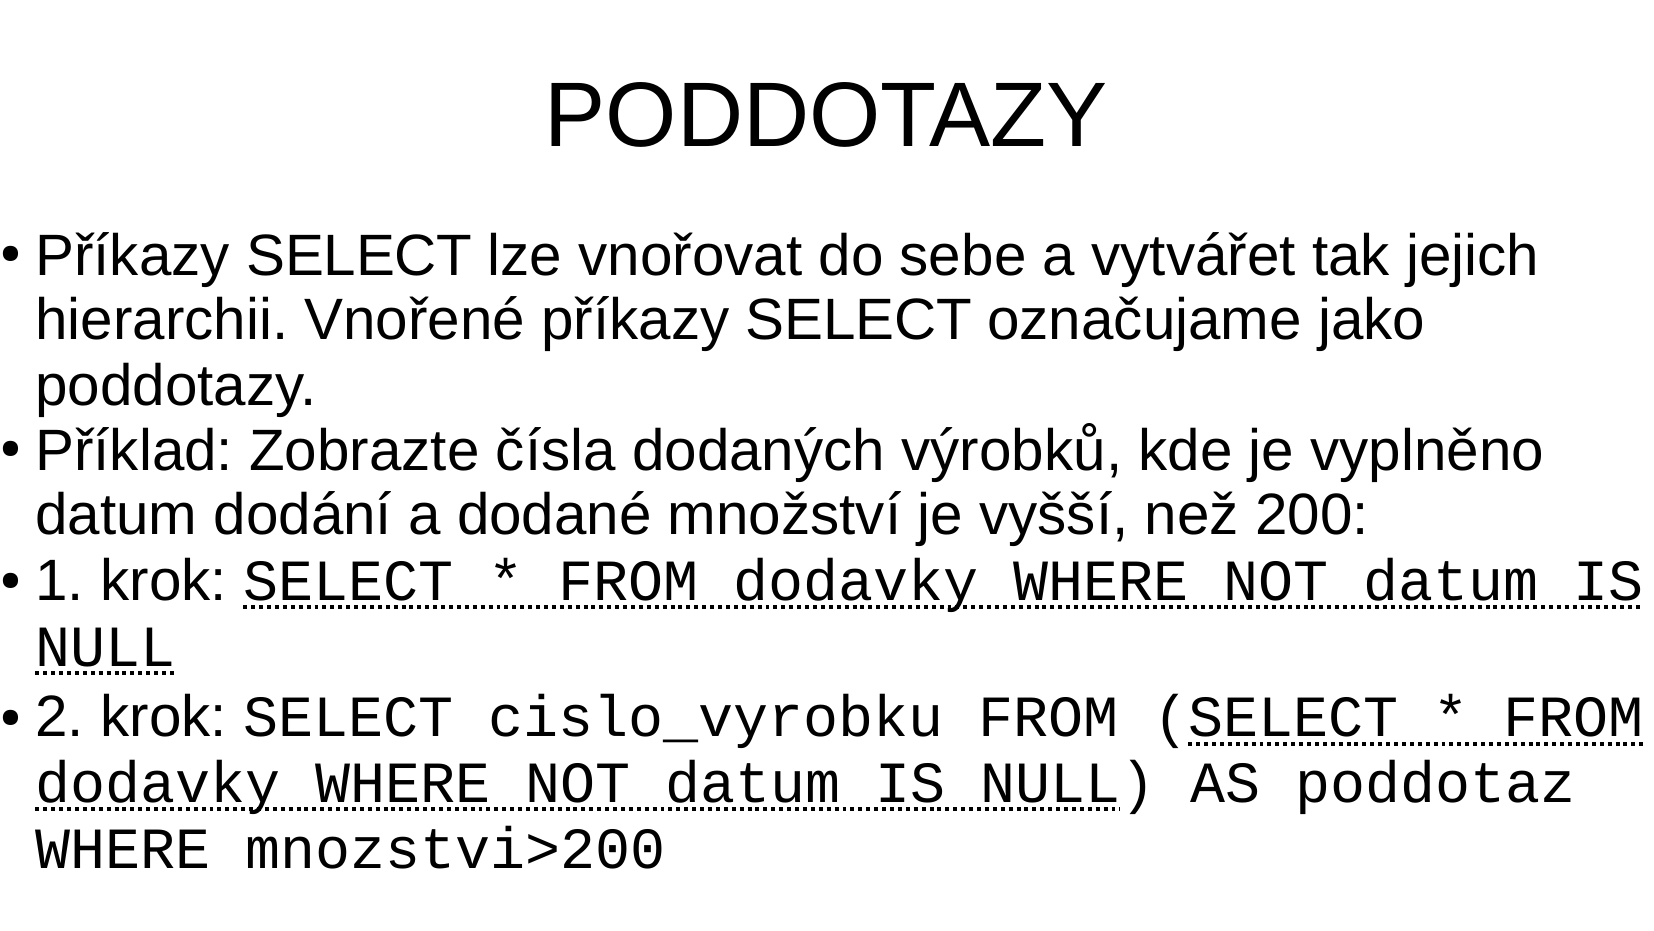

# PODDOTAZY
Příkazy SELECT lze vnořovat do sebe a vytvářet tak jejich hierarchii. Vnořené příkazy SELECT označujame jako poddotazy.
Příklad: Zobrazte čísla dodaných výrobků, kde je vyplněno datum dodání a dodané množství je vyšší, než 200:
1. krok: SELECT * FROM dodavky WHERE NOT datum IS NULL
2. krok: SELECT cislo_vyrobku FROM (SELECT * FROM dodavky WHERE NOT datum IS NULL) AS poddotaz WHERE mnozstvi>200